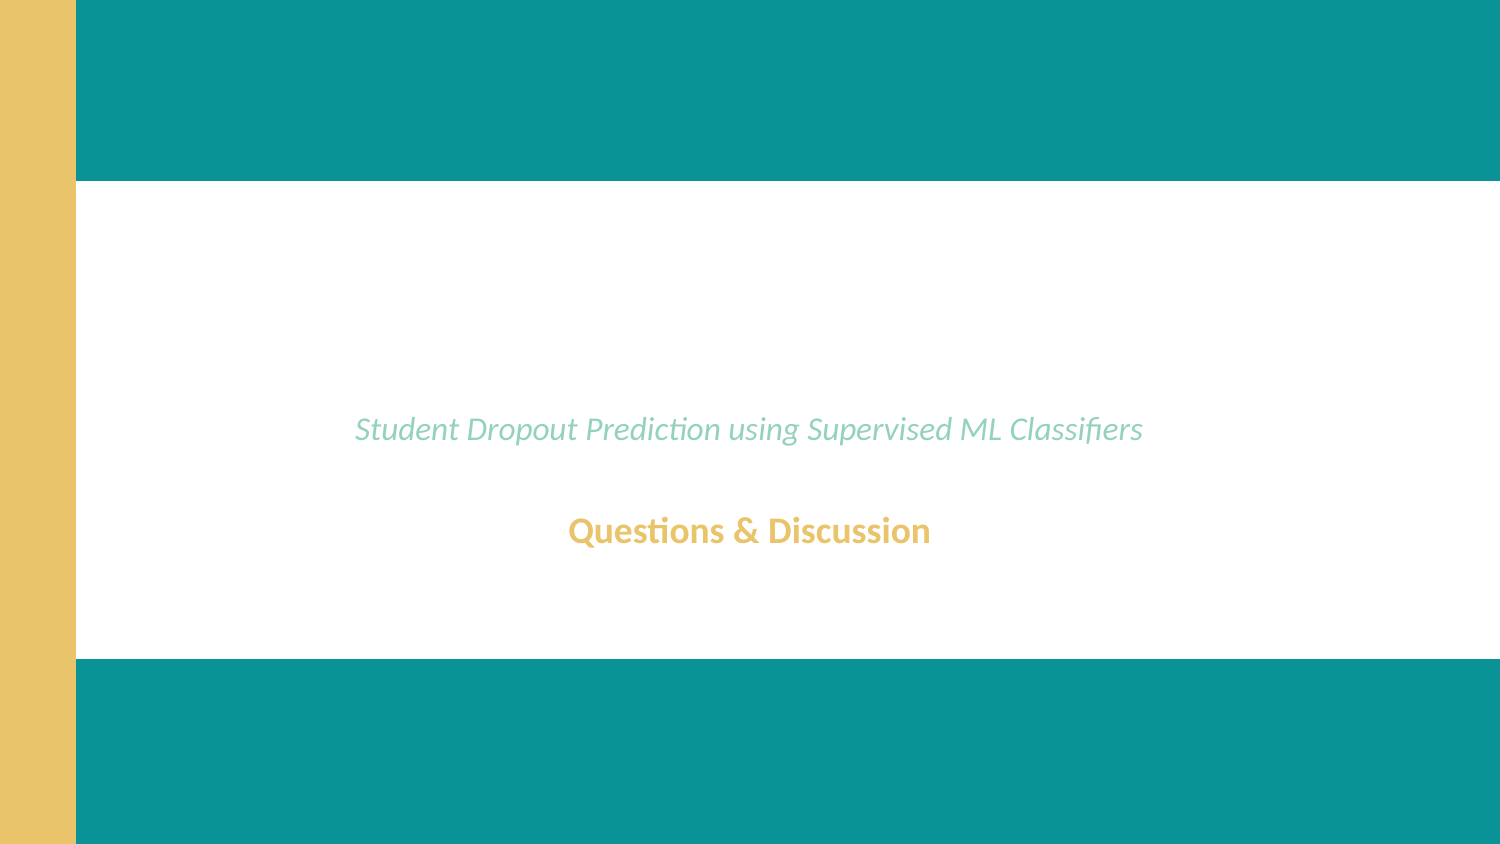

Thank You!
Student Dropout Prediction using Supervised ML Classifiers
Questions & Discussion